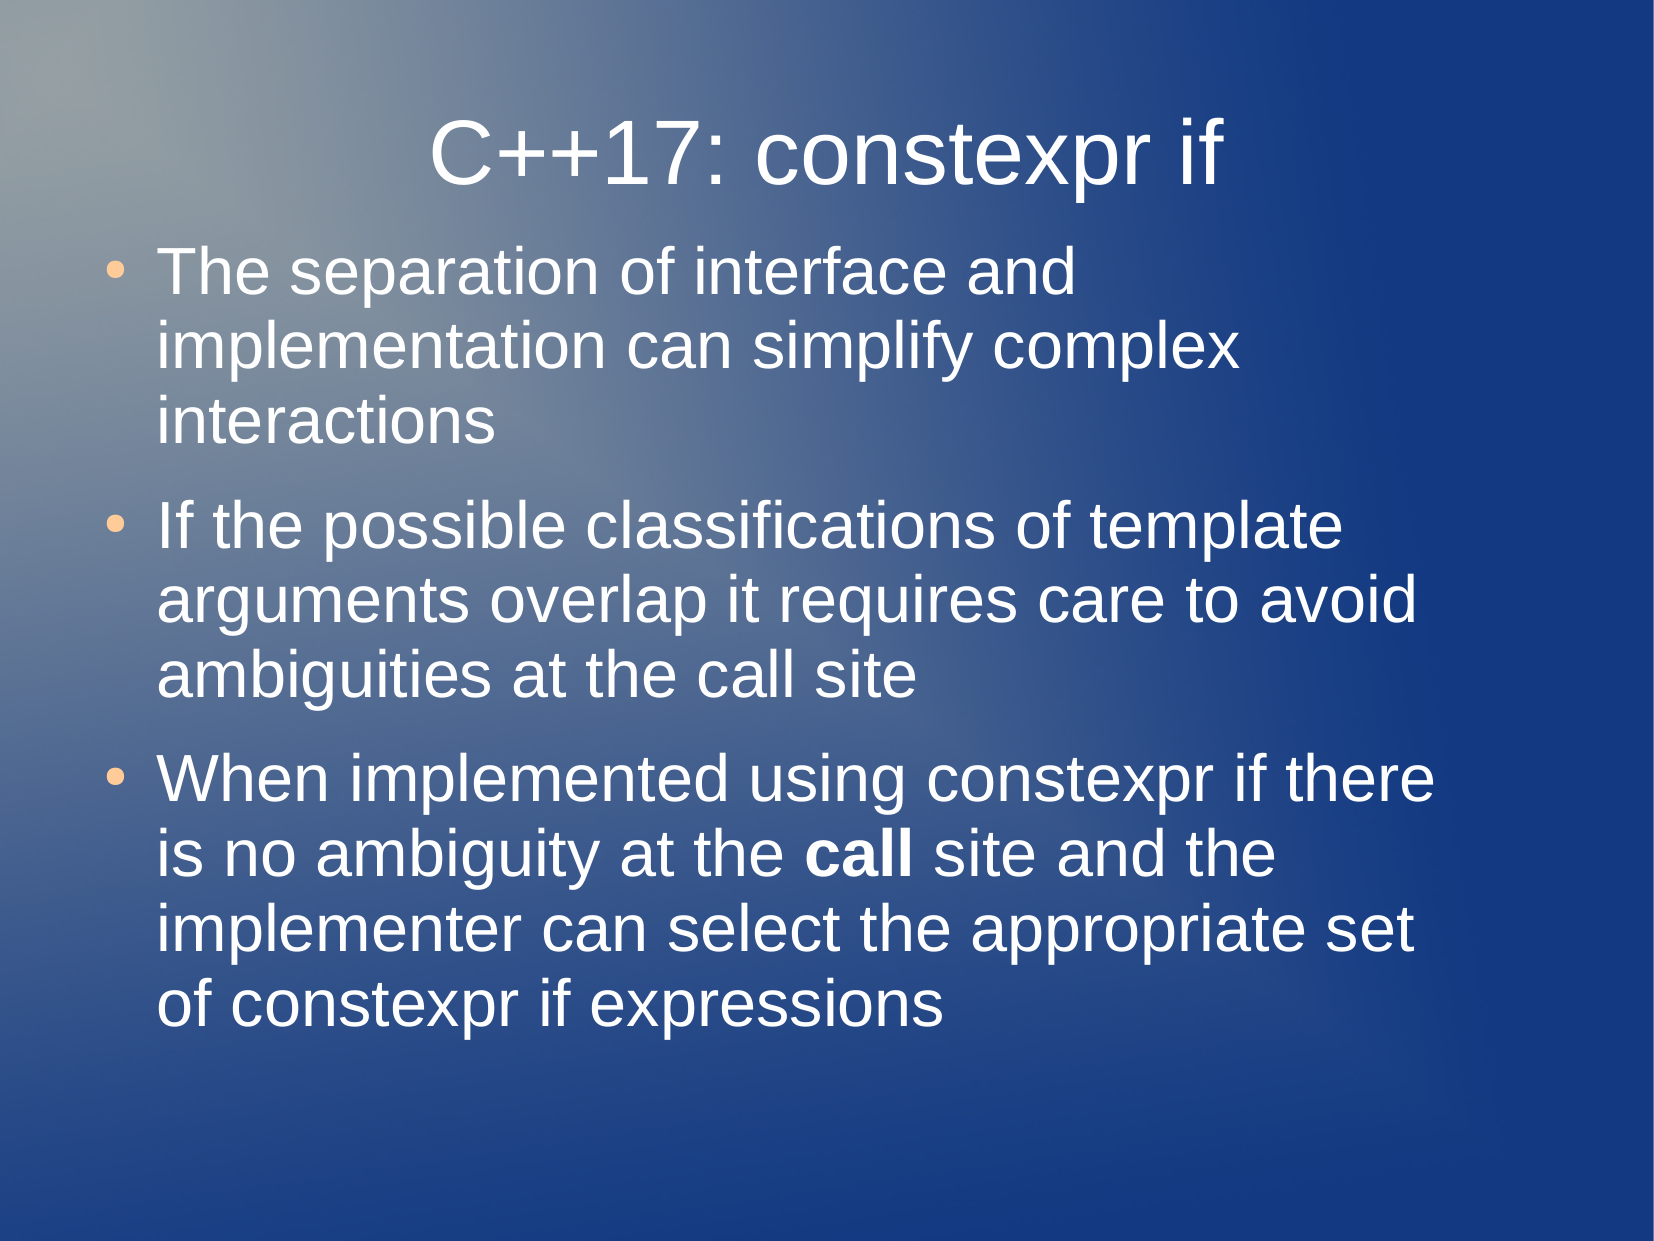

# C++17: constexpr if
The separation of interface and implementation can simplify complex interactions
If the possible classifications of template arguments overlap it requires care to avoid ambiguities at the call site
When implemented using constexpr if there is no ambiguity at the call site and the implementer can select the appropriate set of constexpr if expressions